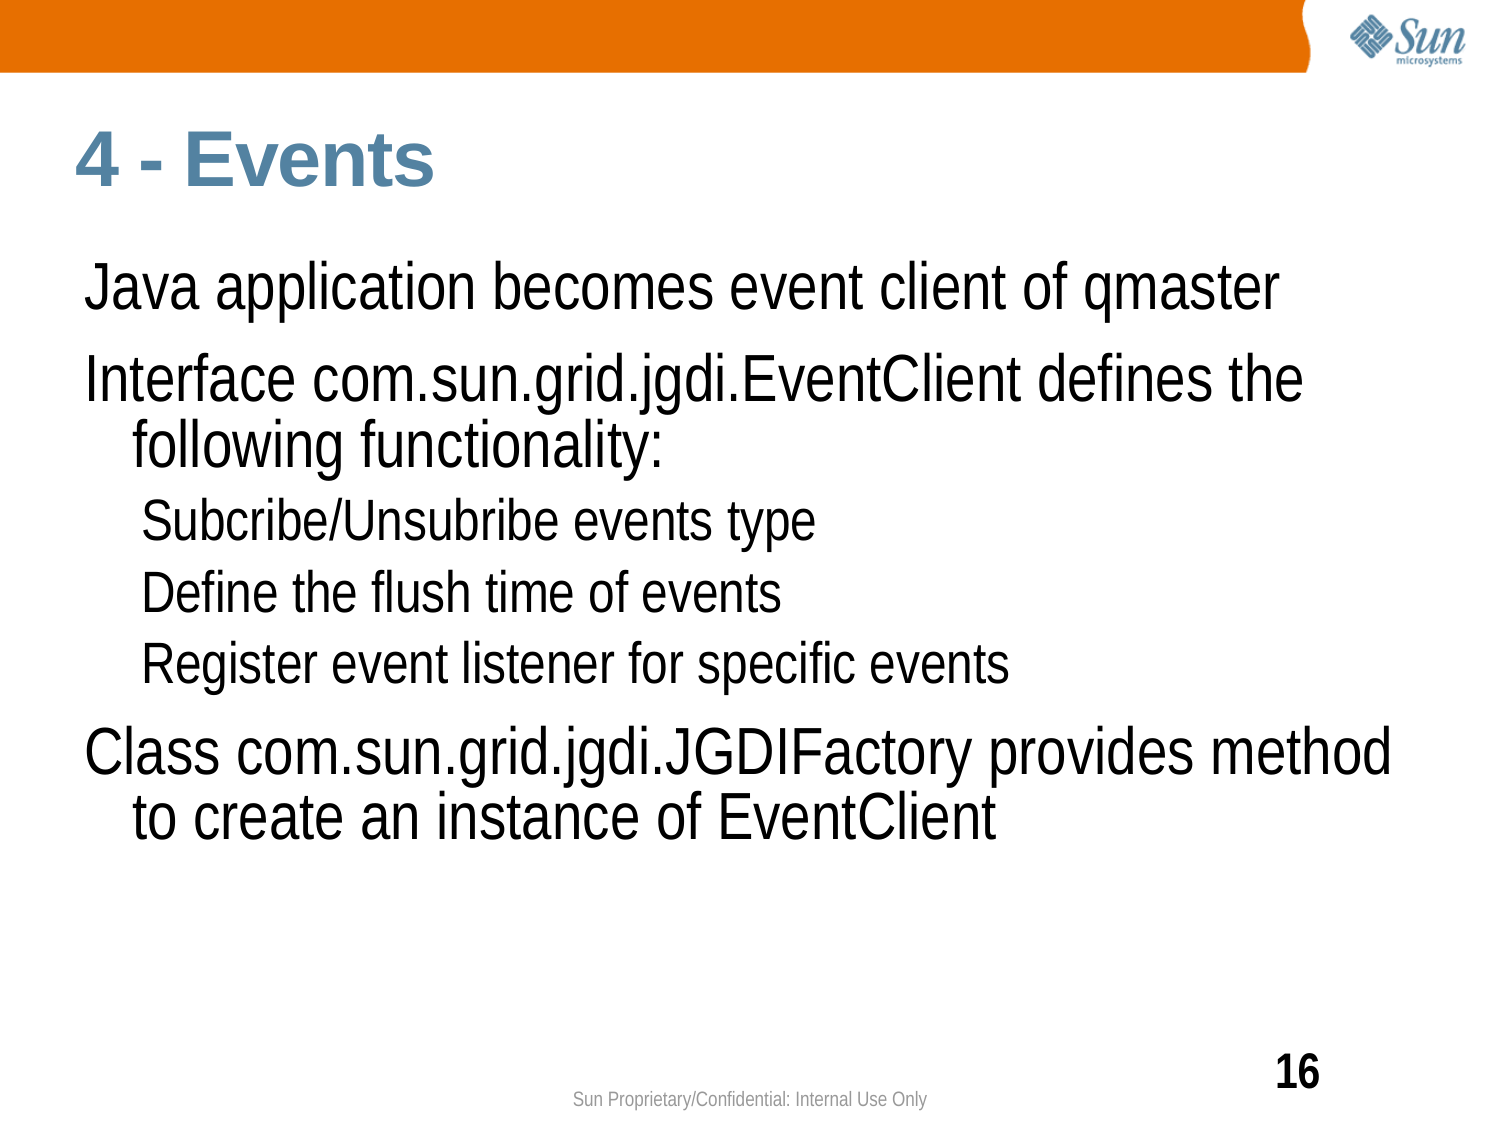

# 4 - Events
Java application becomes event client of qmaster
Interface com.sun.grid.jgdi.EventClient defines the following functionality:
Subcribe/Unsubribe events type
Define the flush time of events
Register event listener for specific events
Class com.sun.grid.jgdi.JGDIFactory provides method to create an instance of EventClient